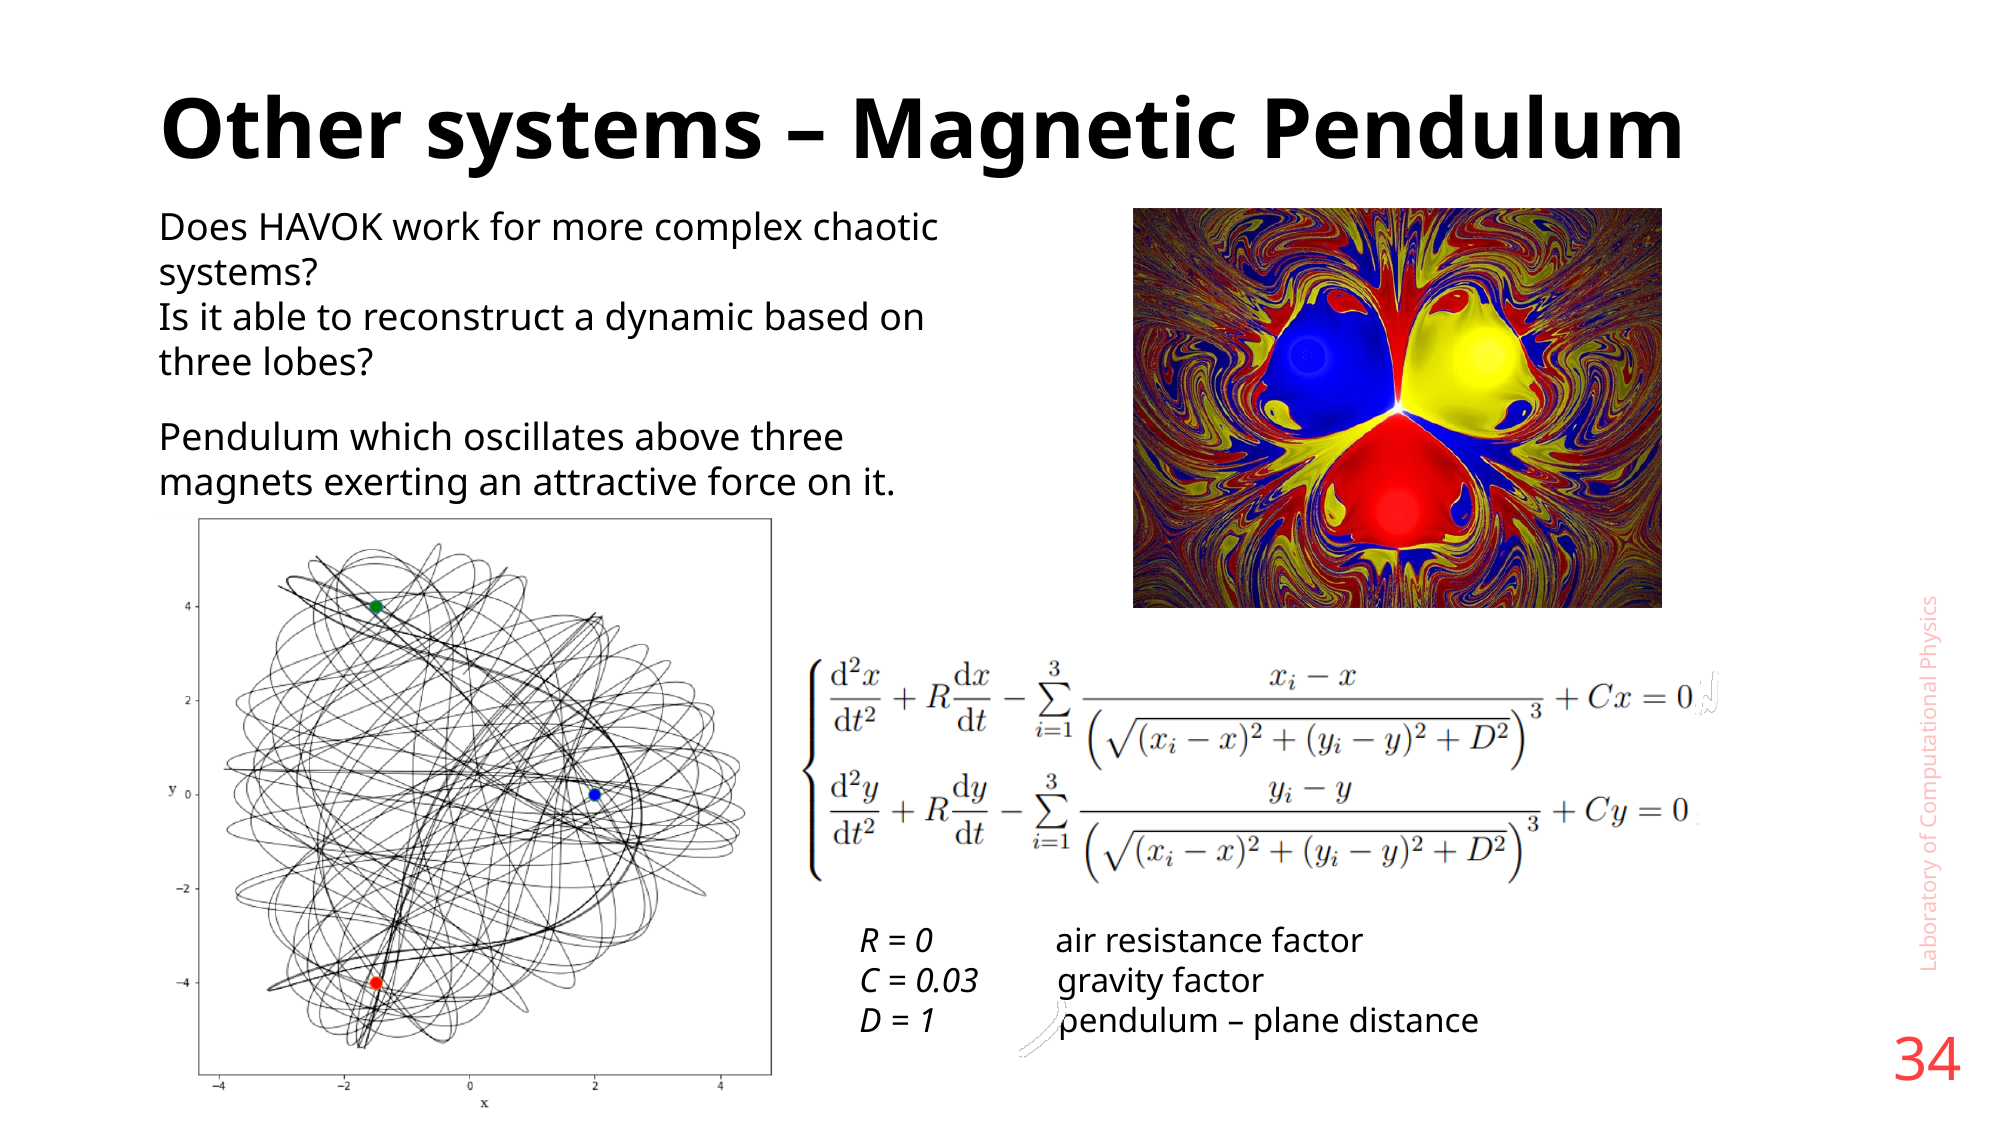

# Other systems – Magnetic Pendulum
Does HAVOK work for more complex chaotic systems?
Is it able to reconstruct a dynamic based on three lobes?
Pendulum which oscillates above three magnets exerting an attractive force on it.
Laboratory of Computational Physics
R = 0              air resistance factor
C = 0.03         gravity factor
D = 1              pendulum – plane distance